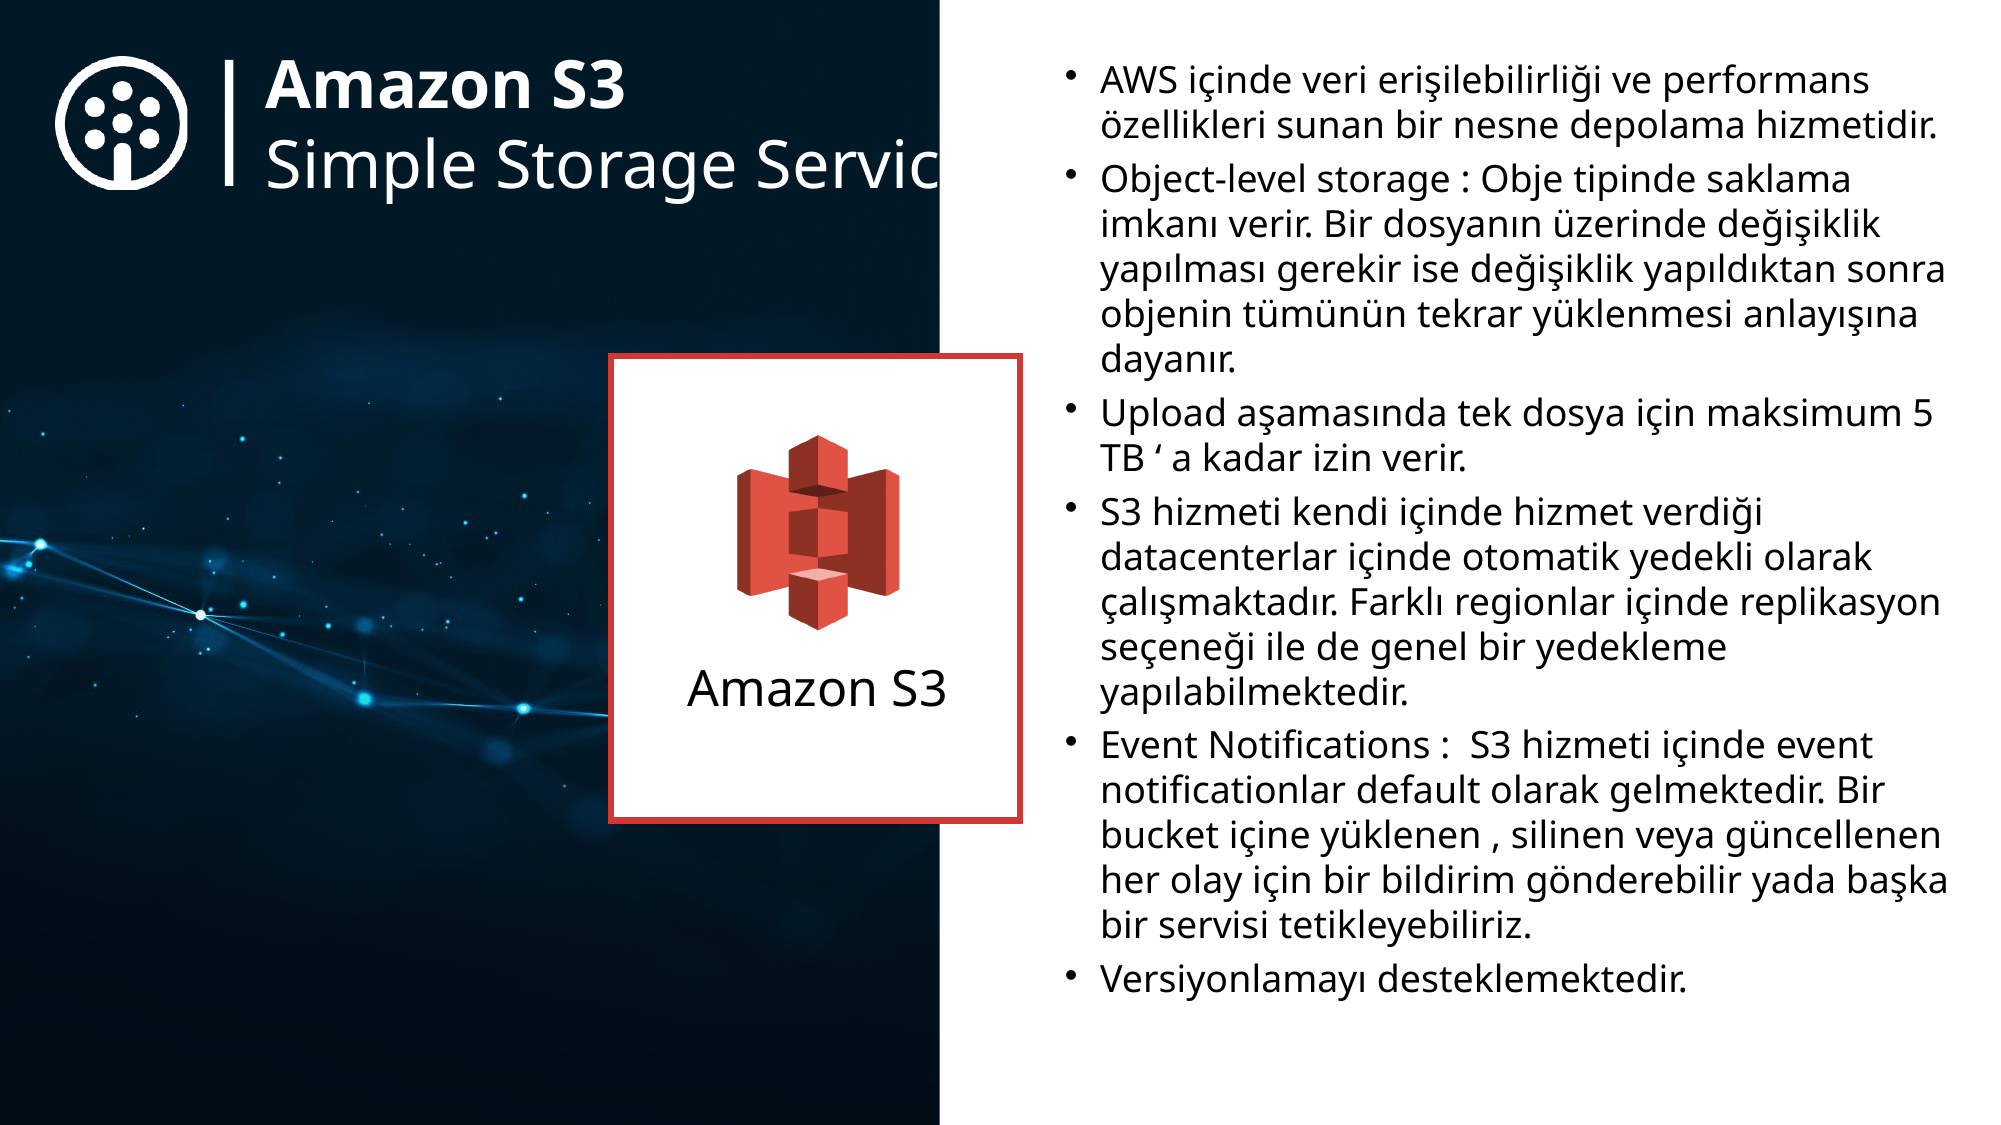

Amazon S3
Simple Storage Service
AWS içinde veri erişilebilirliği ve performans özellikleri sunan bir nesne depolama hizmetidir.
Object-level storage : Obje tipinde saklama imkanı verir. Bir dosyanın üzerinde değişiklik yapılması gerekir ise değişiklik yapıldıktan sonra objenin tümünün tekrar yüklenmesi anlayışına dayanır.
Upload aşamasında tek dosya için maksimum 5 TB ‘ a kadar izin verir.
S3 hizmeti kendi içinde hizmet verdiği datacenterlar içinde otomatik yedekli olarak çalışmaktadır. Farklı regionlar içinde replikasyon seçeneği ile de genel bir yedekleme yapılabilmektedir.
Event Notifications : S3 hizmeti içinde event notificationlar default olarak gelmektedir. Bir bucket içine yüklenen , silinen veya güncellenen her olay için bir bildirim gönderebilir yada başka bir servisi tetikleyebiliriz.
Versiyonlamayı desteklemektedir.
Amazon S3